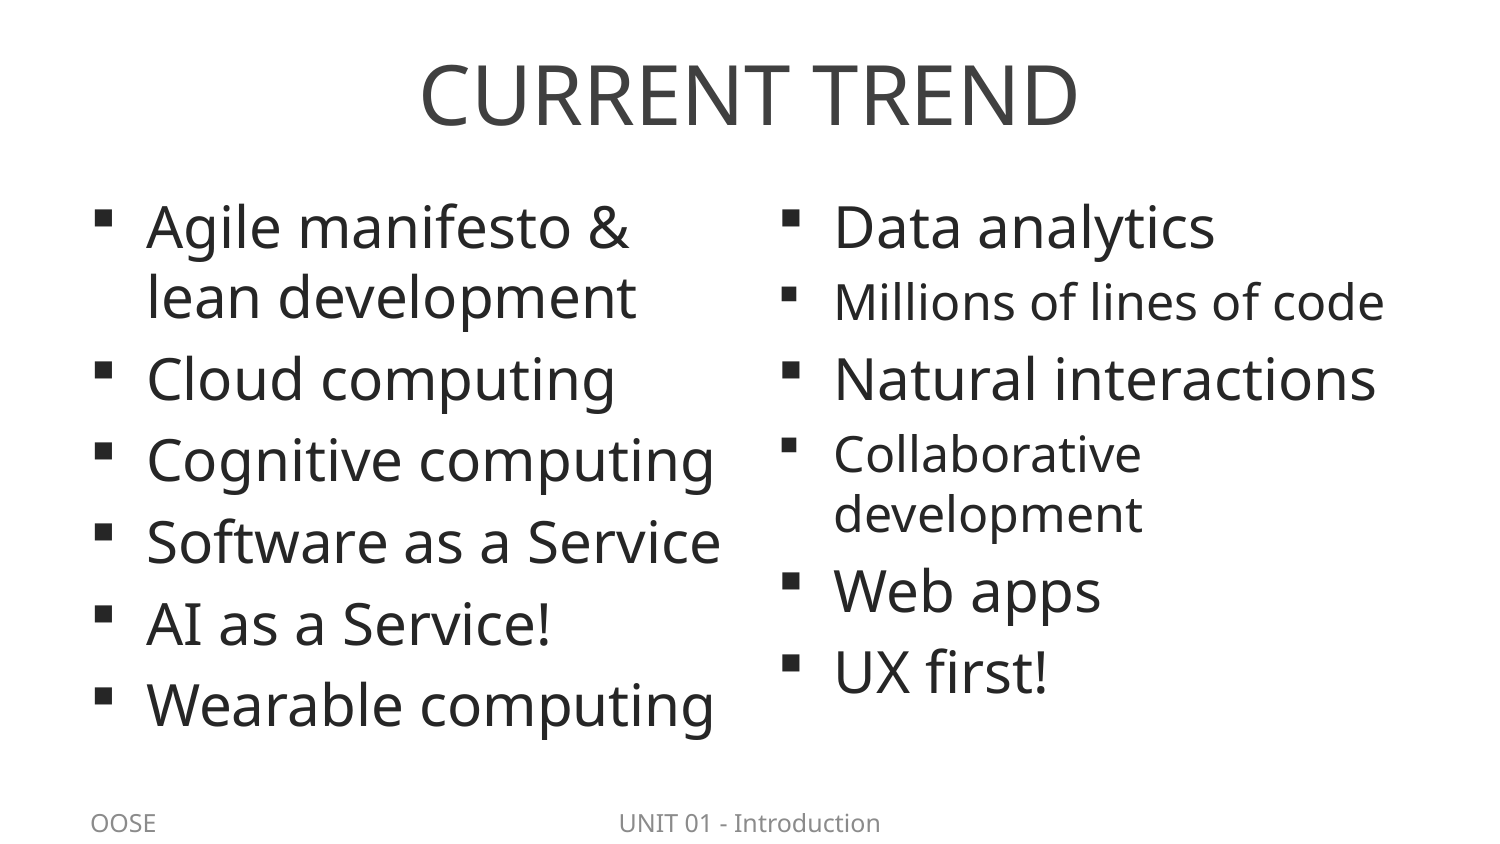

# CURRENT TREND
Agile manifesto & lean development
Cloud computing
Cognitive computing
Software as a Service
AI as a Service!
Wearable computing
Data analytics
Millions of lines of code
Natural interactions
Collaborative development
Web apps
UX first!
OOSE
UNIT 01 - Introduction